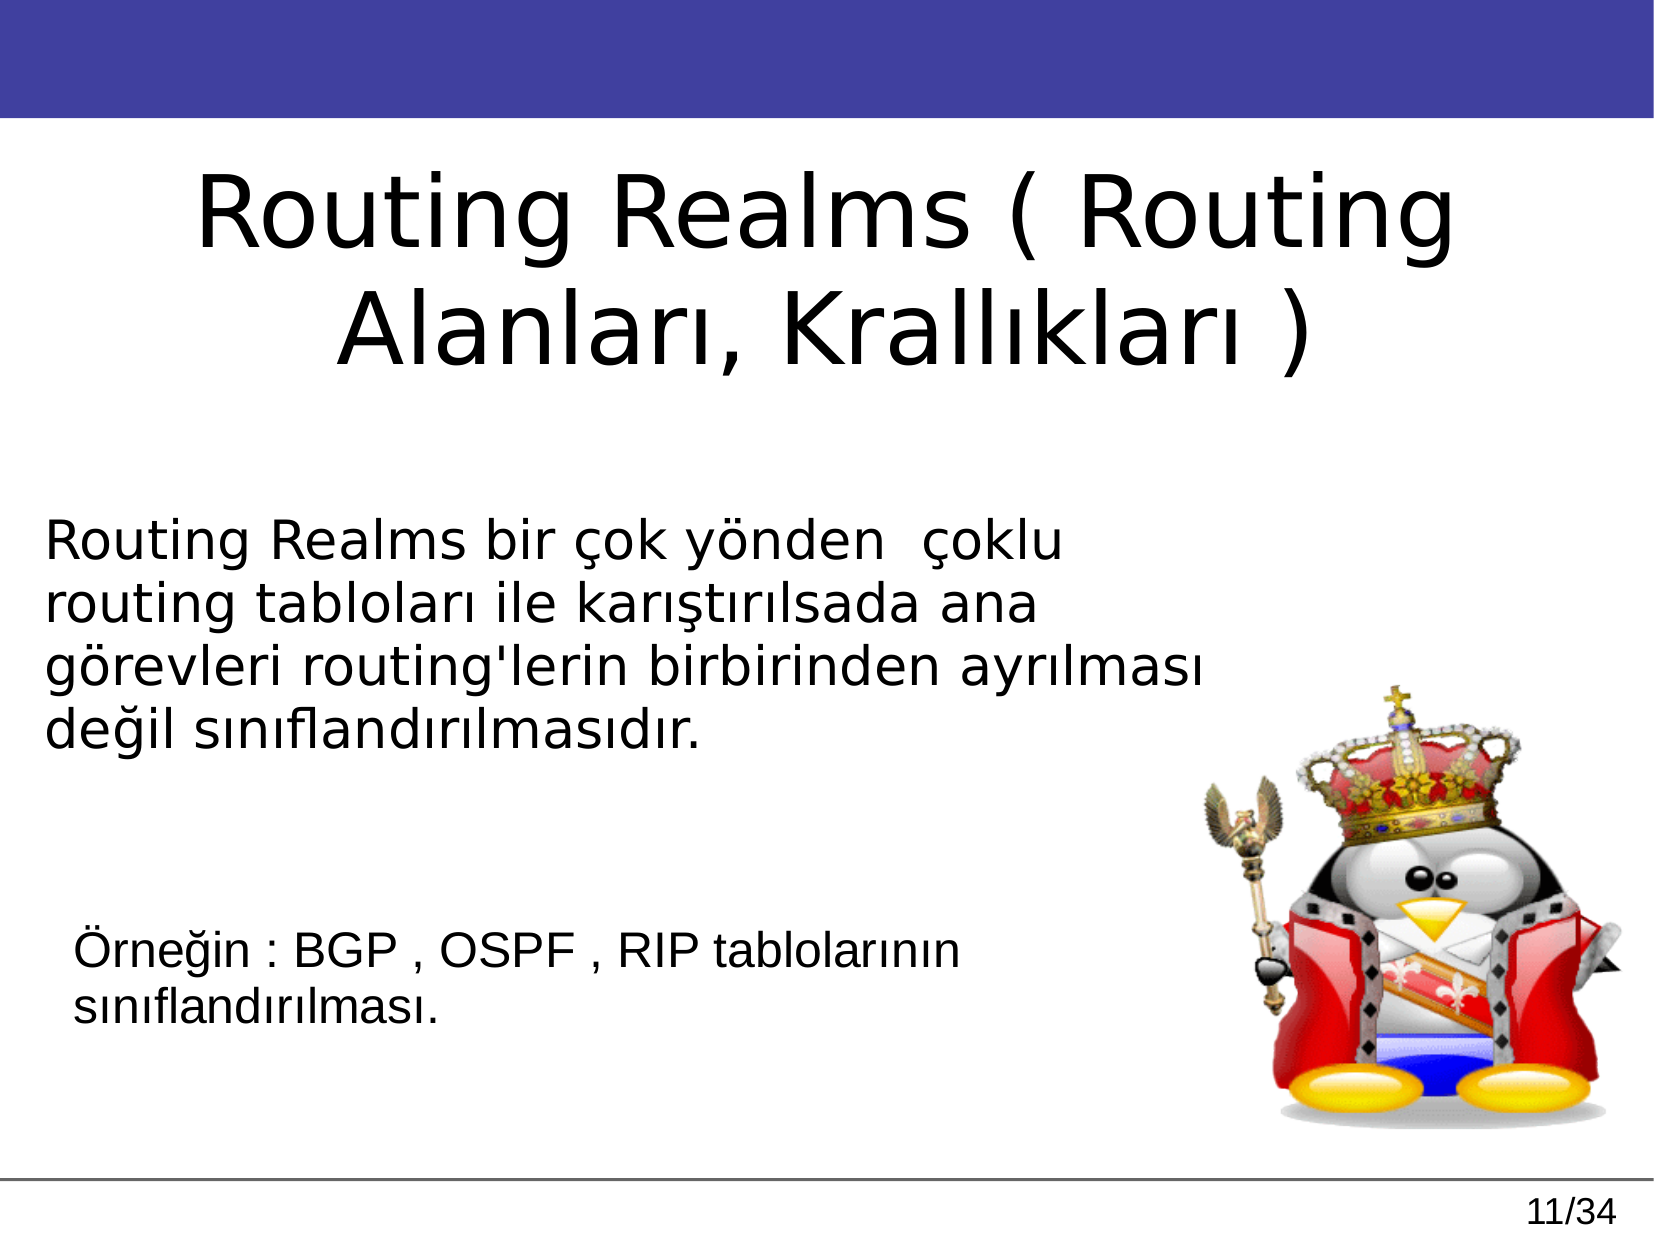

Routing Realms ( Routing Alanları, Krallıkları )
Routing Realms bir çok yönden çoklu routing tabloları ile karıştırılsada ana görevleri routing'lerin birbirinden ayrılması değil sınıflandırılmasıdır.
Örneğin : BGP , OSPF , RIP tablolarının sınıflandırılması.